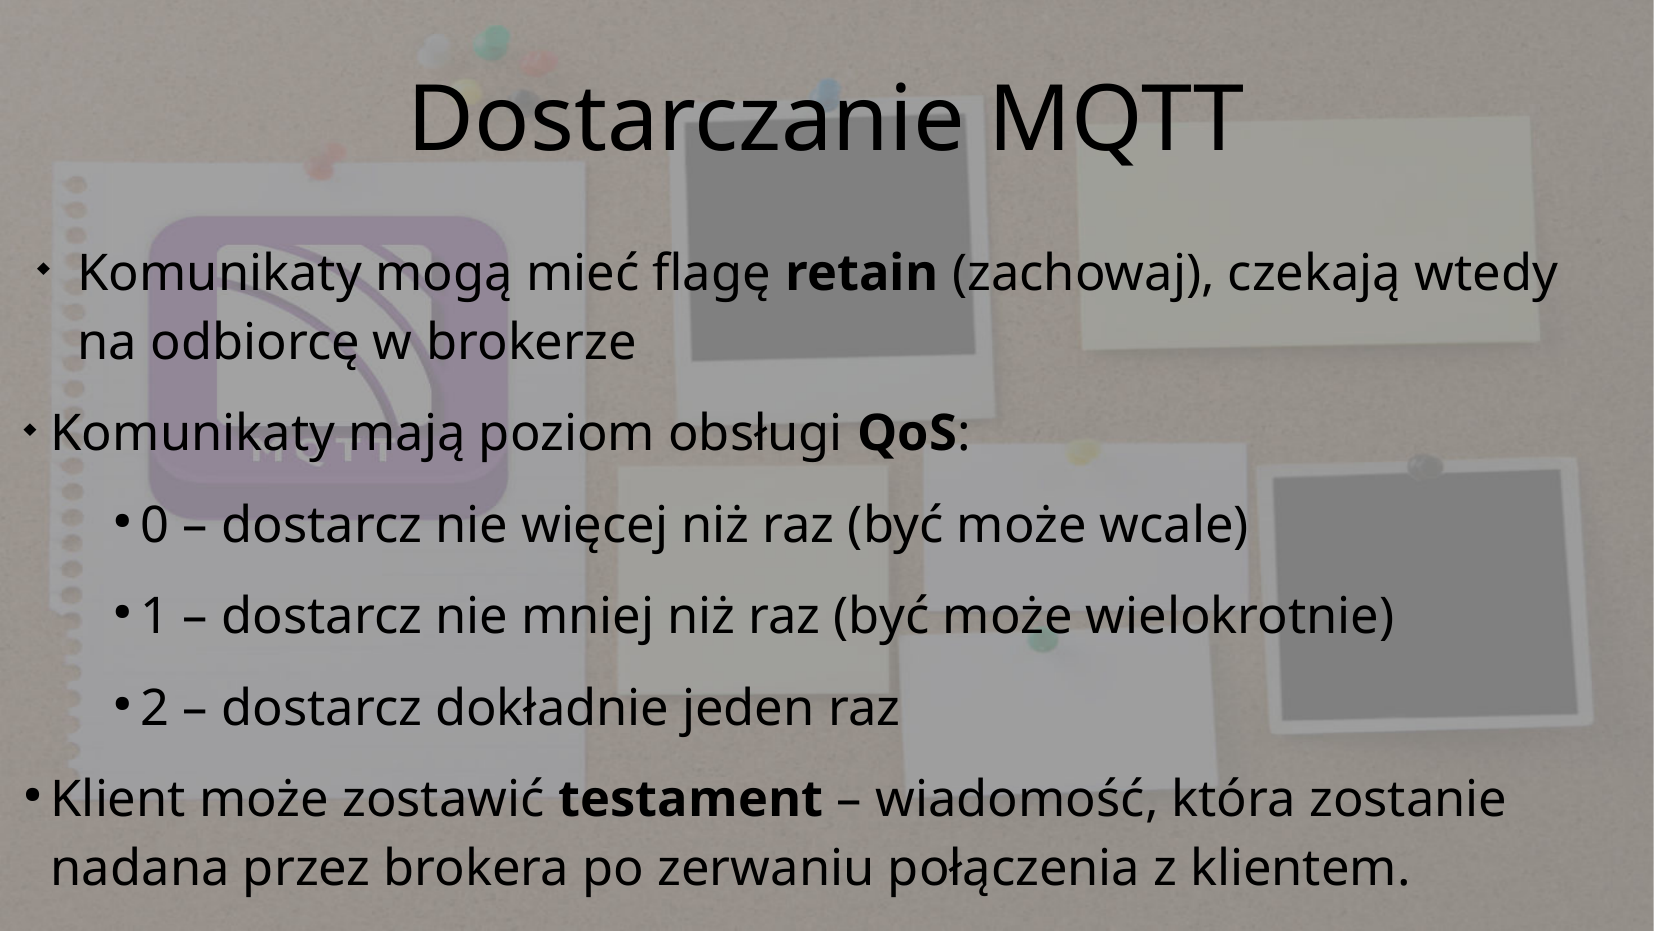

# Dostarczanie MQTT
Komunikaty mogą mieć flagę retain (zachowaj), czekają wtedy na odbiorcę w brokerze
Komunikaty mają poziom obsługi QoS:
0 – dostarcz nie więcej niż raz (być może wcale)
1 – dostarcz nie mniej niż raz (być może wielokrotnie)
2 – dostarcz dokładnie jeden raz
Klient może zostawić testament – wiadomość, która zostanie nadana przez brokera po zerwaniu połączenia z klientem.